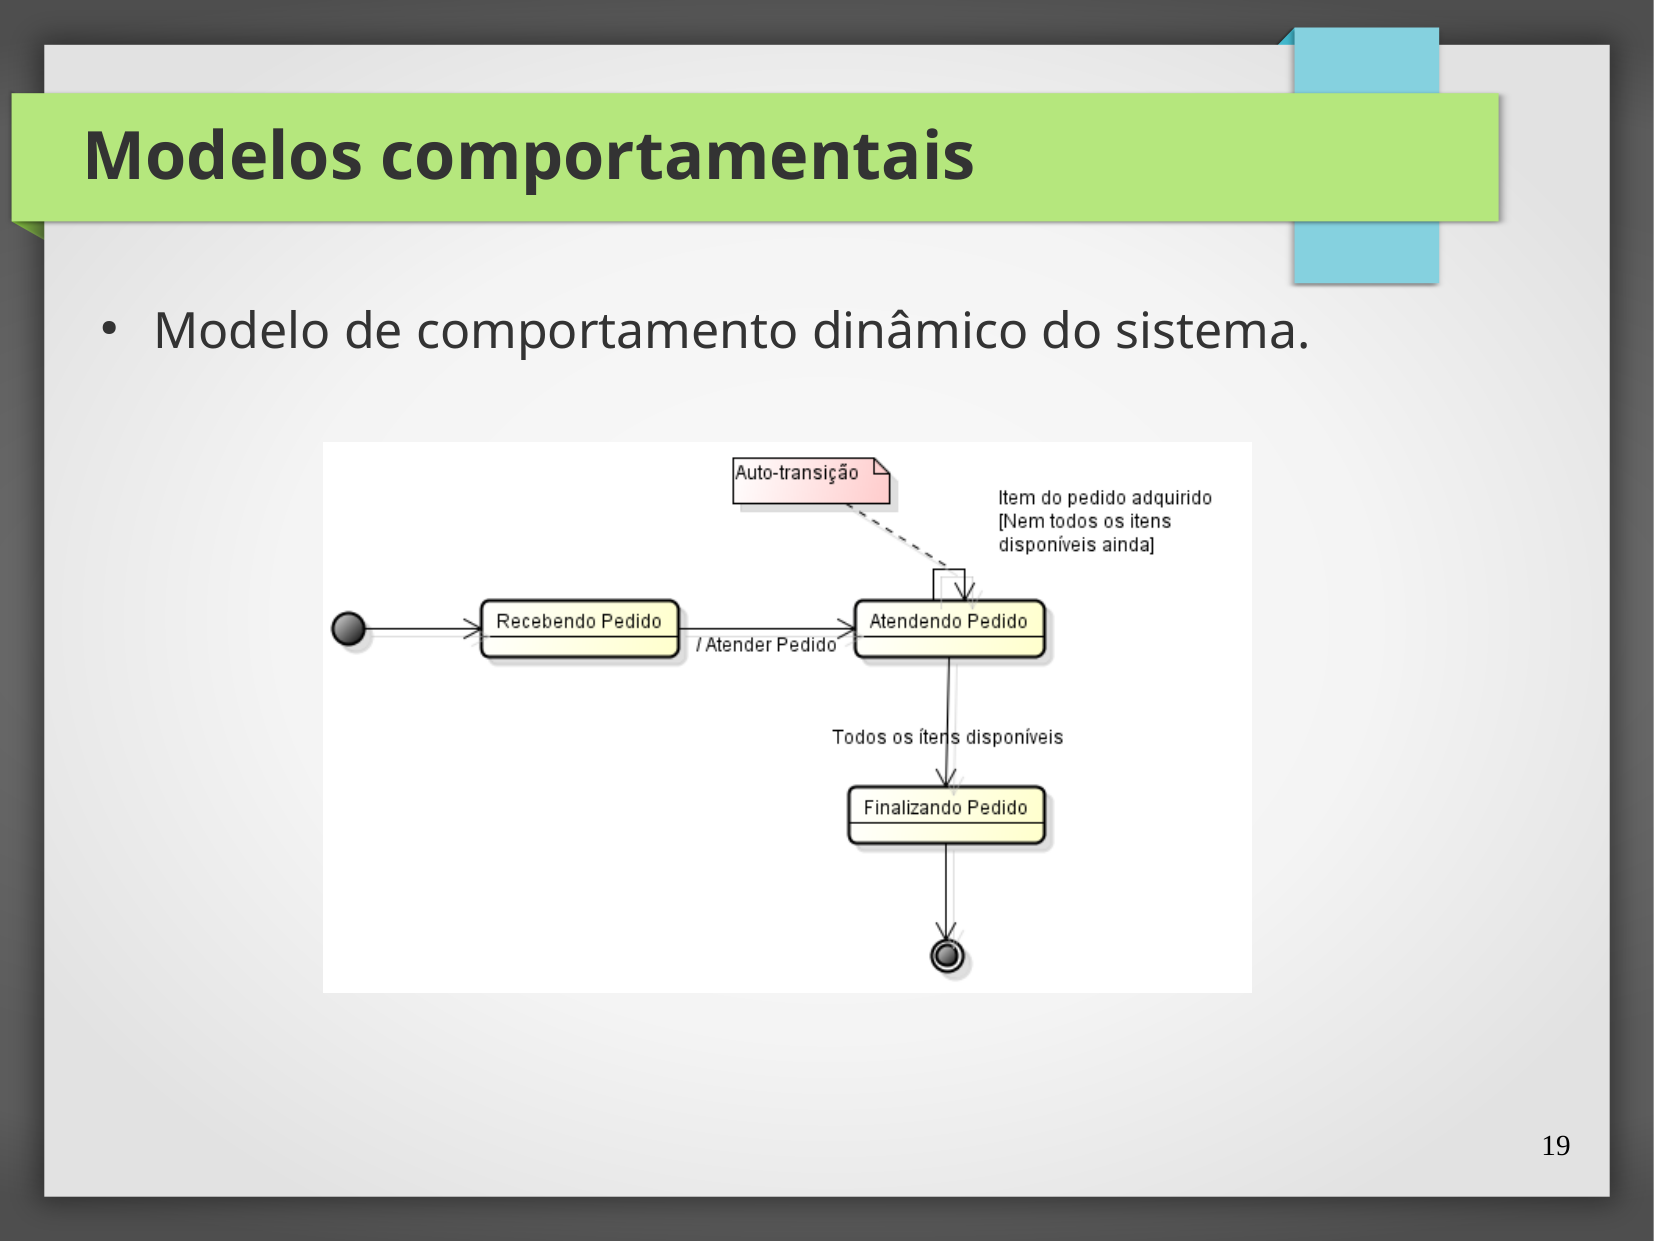

# Modelos comportamentais
Modelo de comportamento dinâmico do sistema.
19